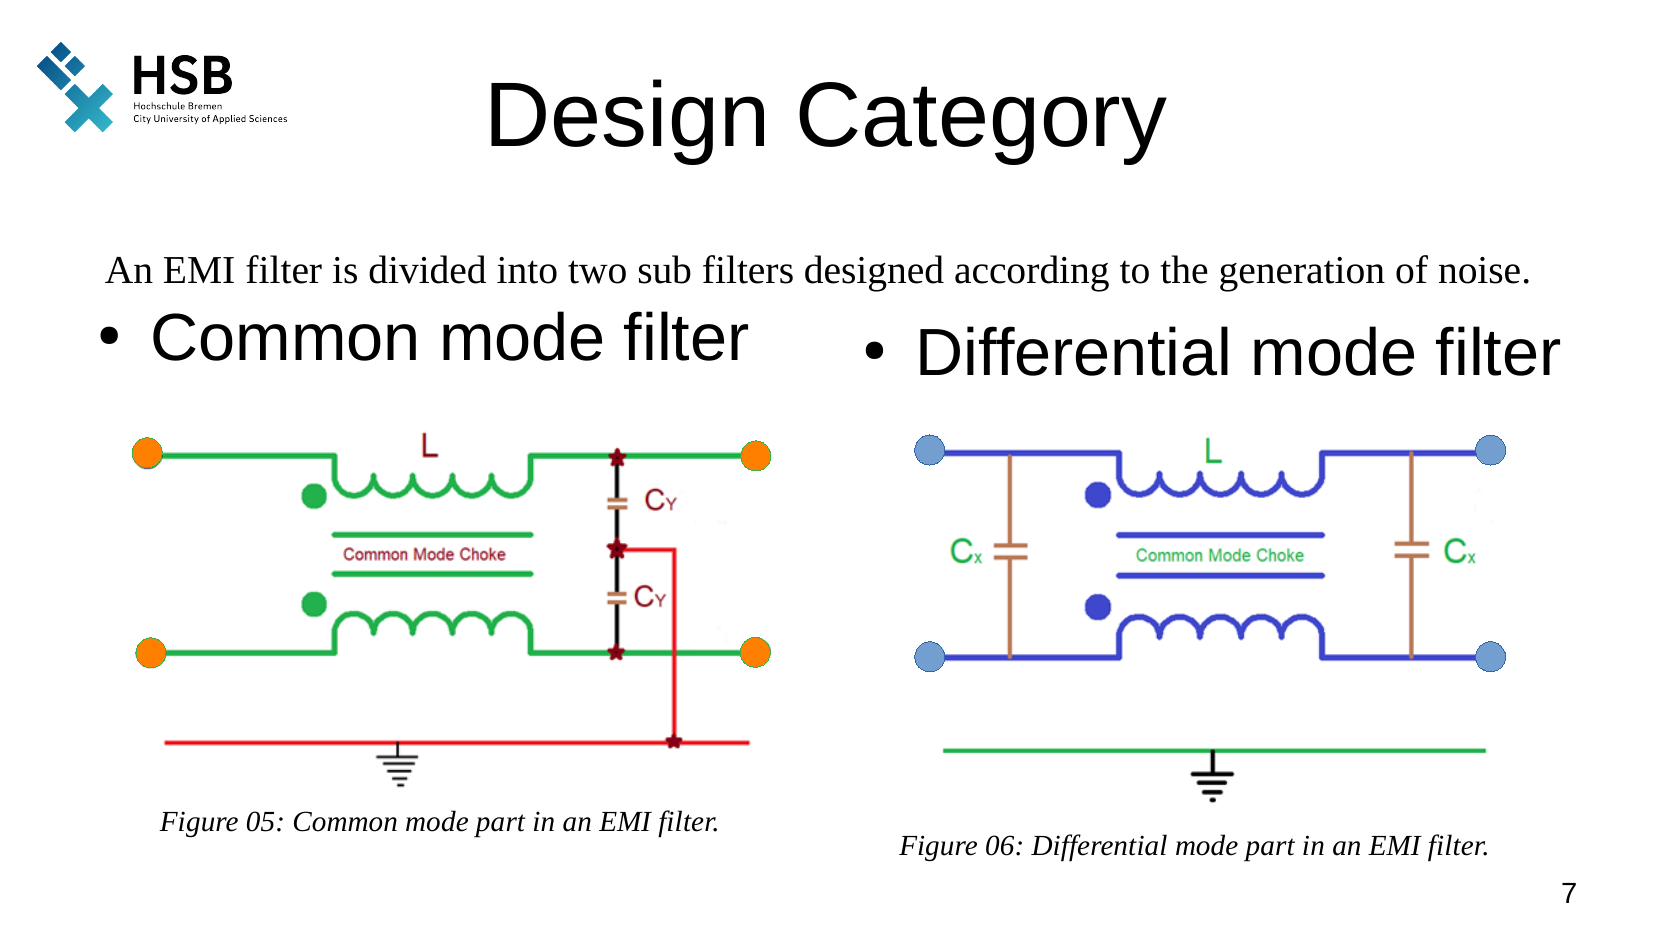

# Design Category
An EMI filter is divided into two sub filters designed according to the generation of noise.
Common mode filter
Differential mode filter
Figure 05: Common mode part in an EMI filter.
Figure 06: Differential mode part in an EMI filter.